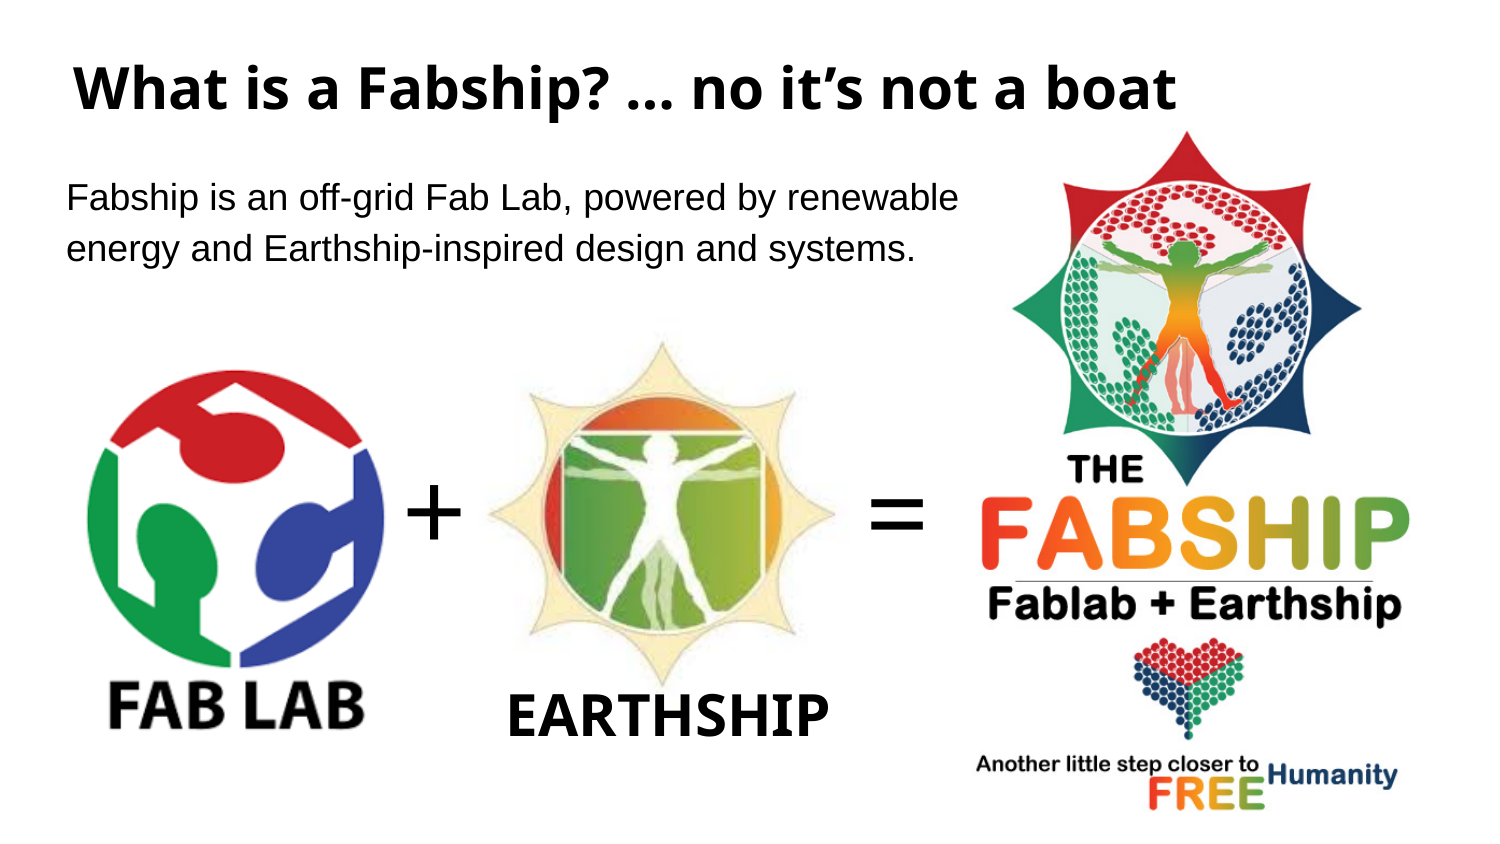

What is a Fabship? … no it’s not a boat
# Fabship is an off-grid Fab Lab, powered by renewable energy and Earthship-inspired design and systems.
+
=
EARTHSHIP